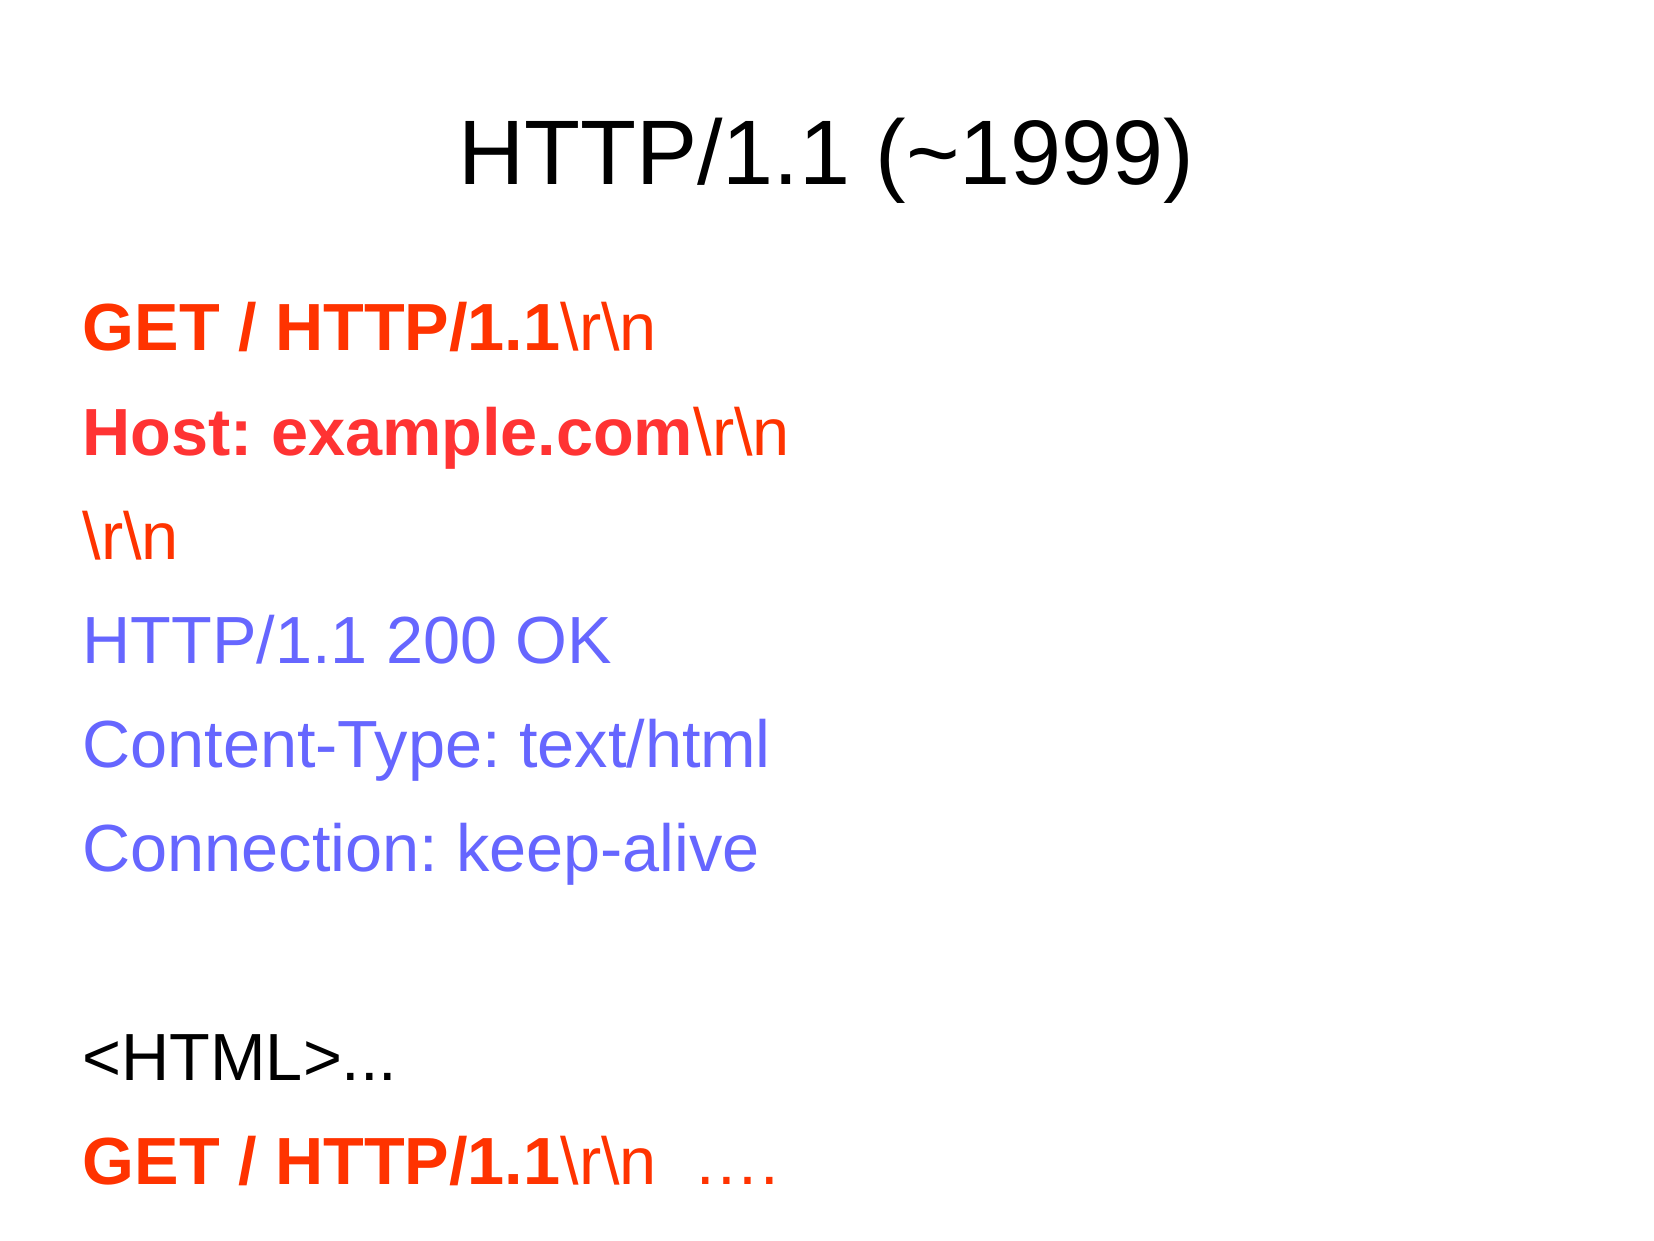

# HTTP/1.1 (~1999)
GET / HTTP/1.1\r\n
Host: example.com\r\n
\r\n
HTTP/1.1 200 OK
Content-Type: text/html
Connection: keep-alive
<HTML>...
GET / HTTP/1.1\r\n ….